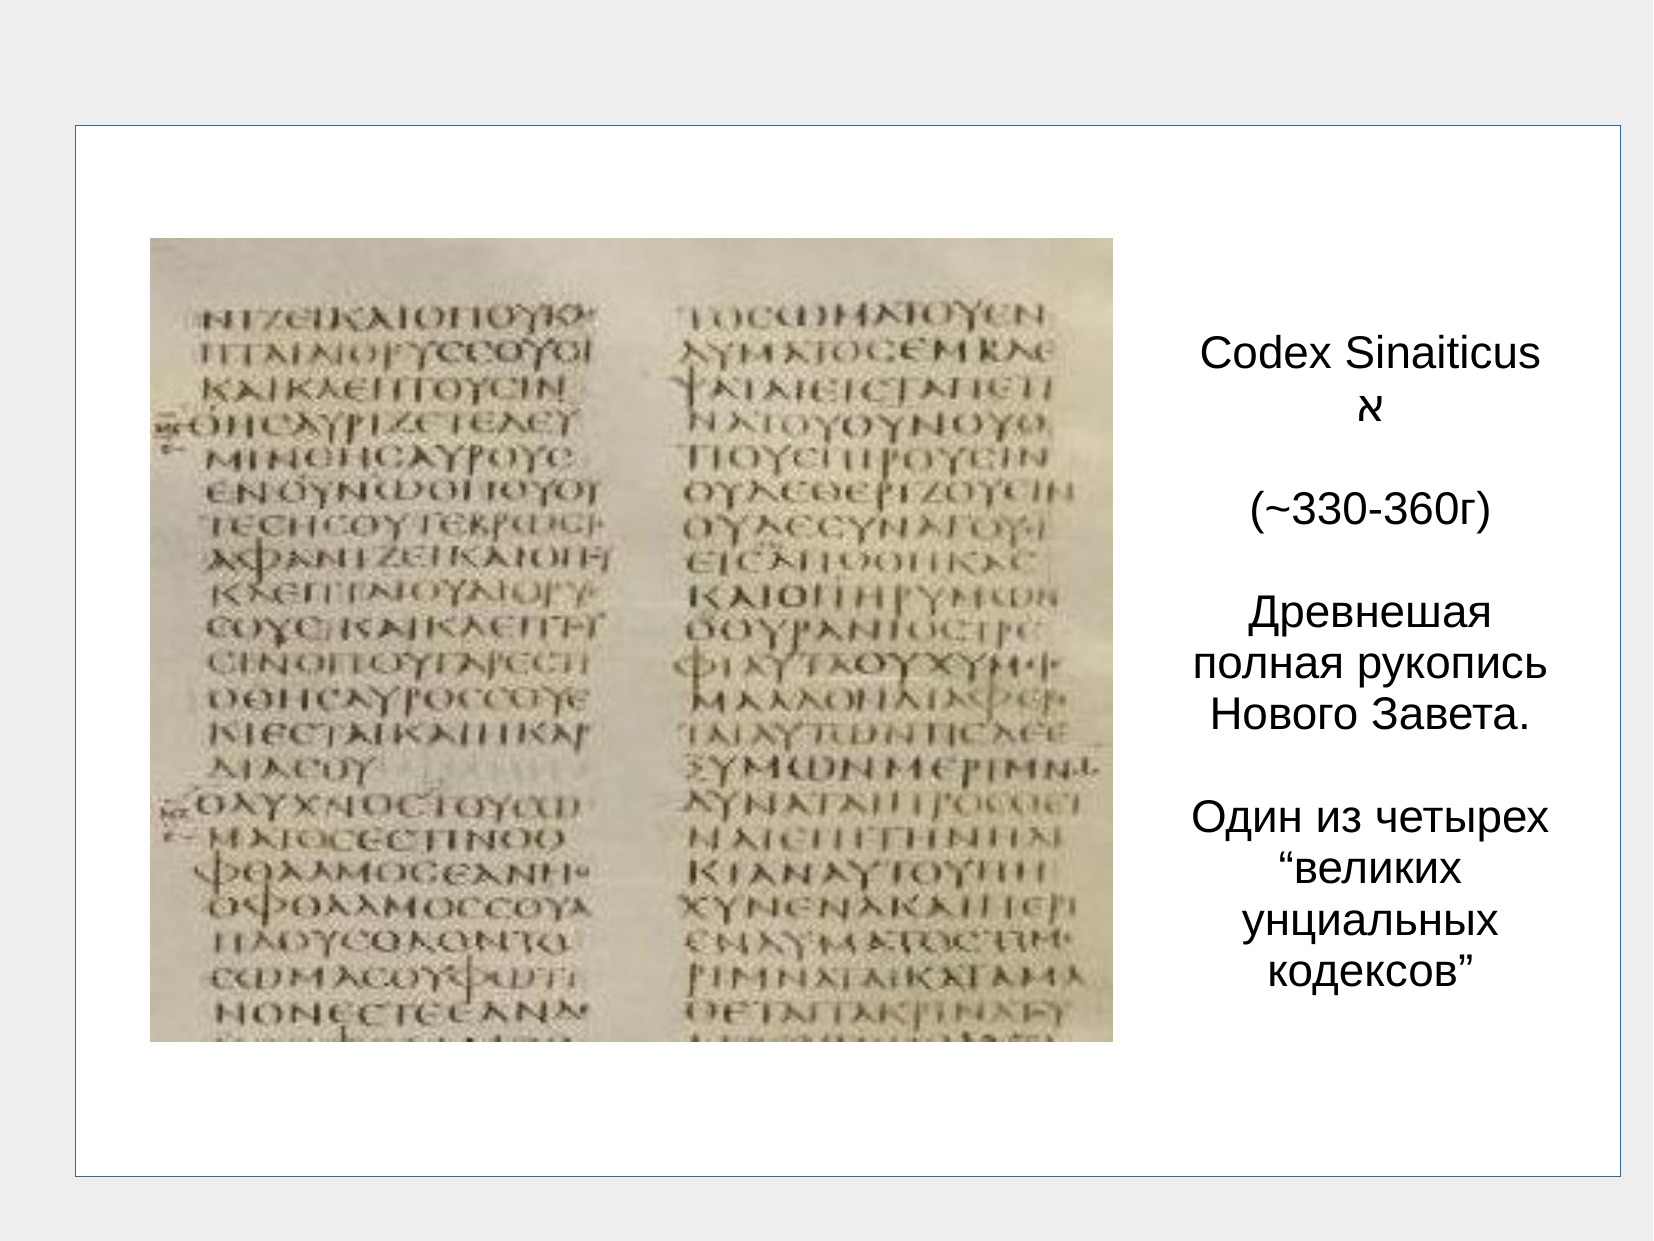

# Codex Sinaiticus
א
(~330-360г)
Древнешая полная рукопись Нового Завета.
Один из четырех
“великих унциальных кодексов”